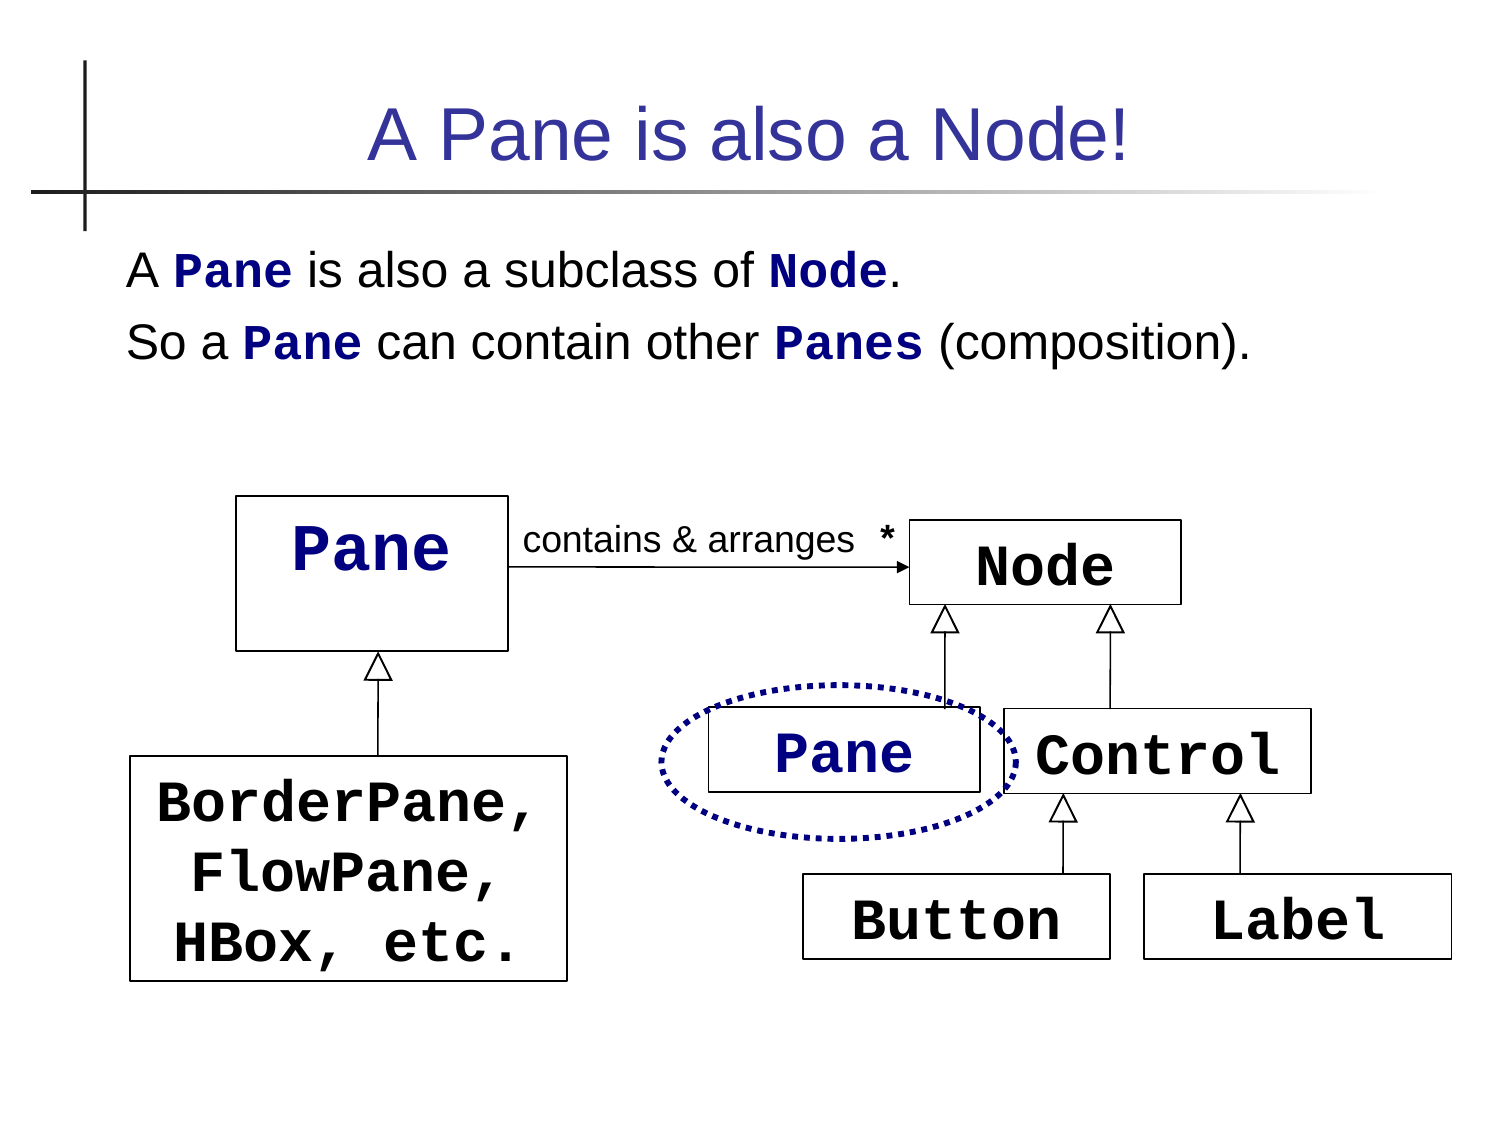

# A Pane is also a Node!
A Pane is also a subclass of Node.
So a Pane can contain other Panes (composition).
Pane
contains & arranges *
Node
Pane
Control
BorderPane,
FlowPane,
HBox, etc.
Button
Label